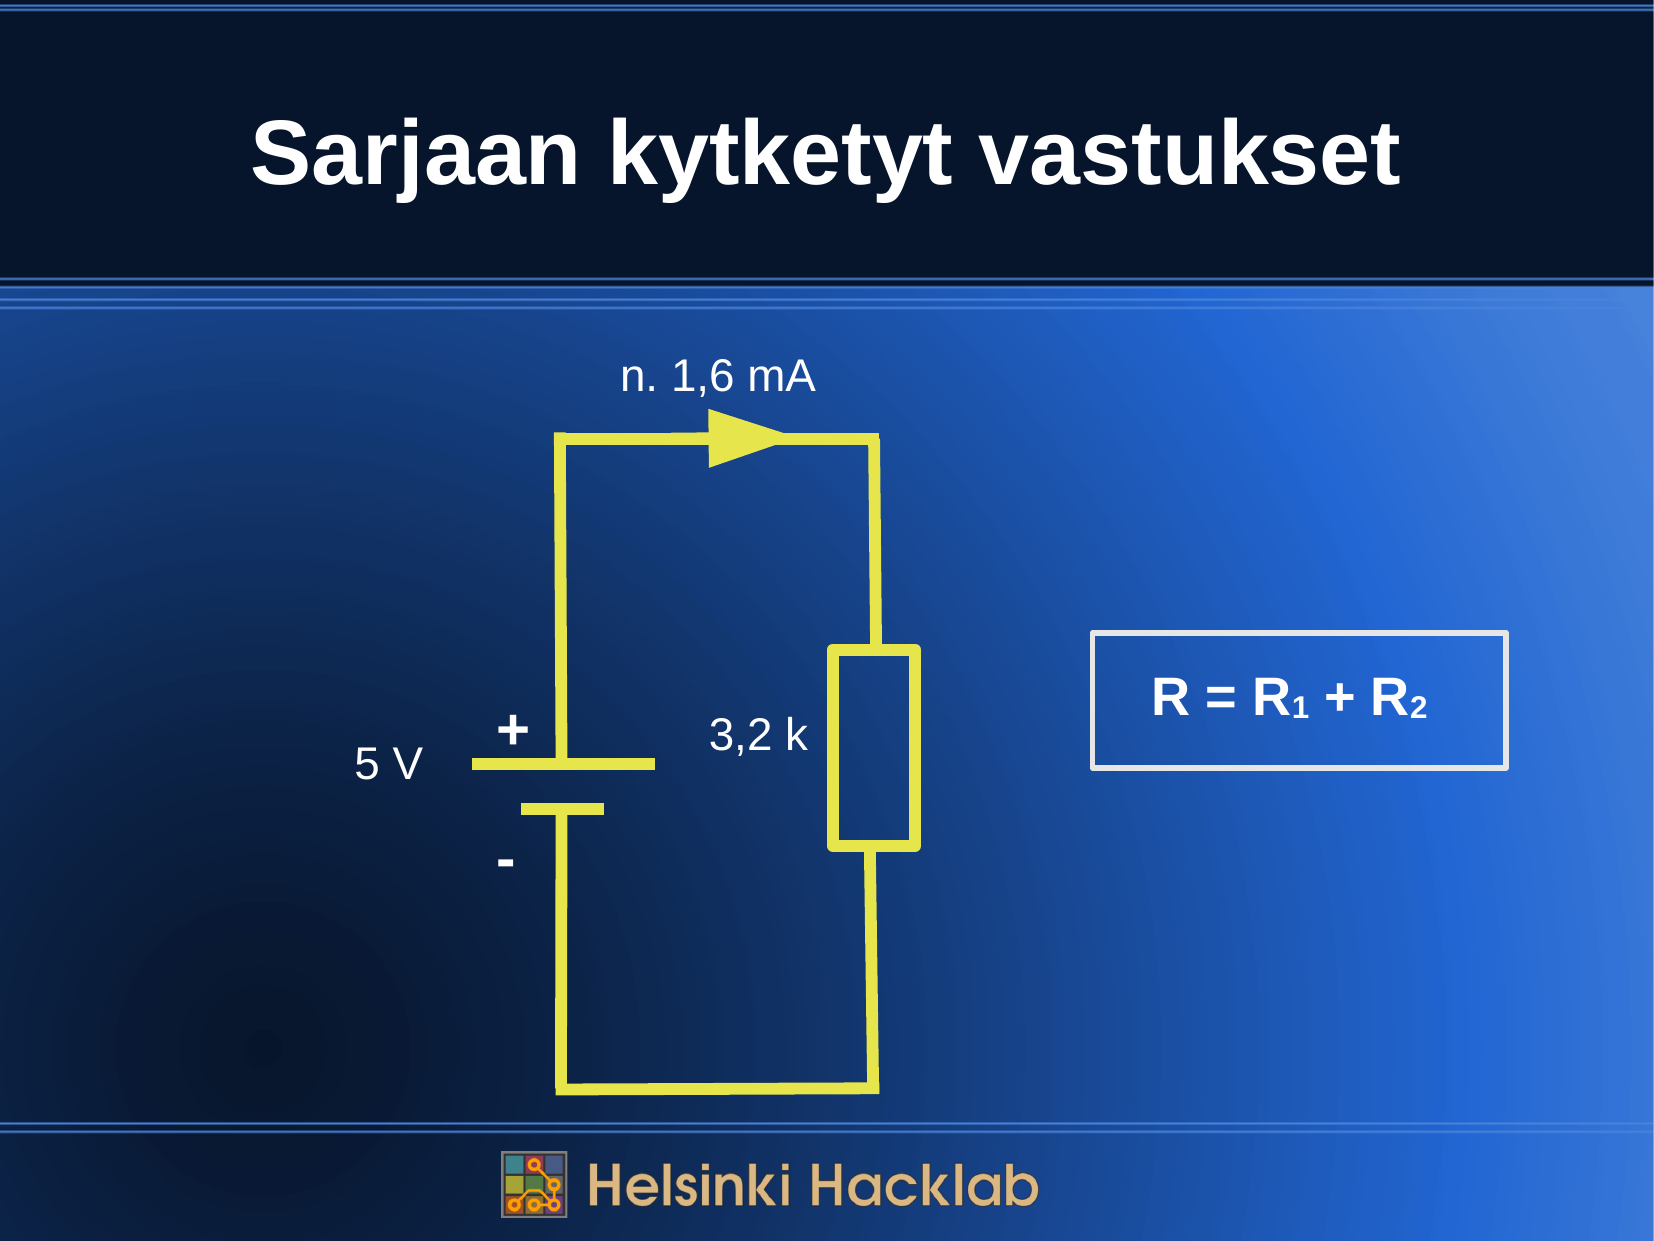

# Sarjaan kytketyt vastukset
n. 1,6 mA
R = R1 + R2
+
3,2 k
5 V
-